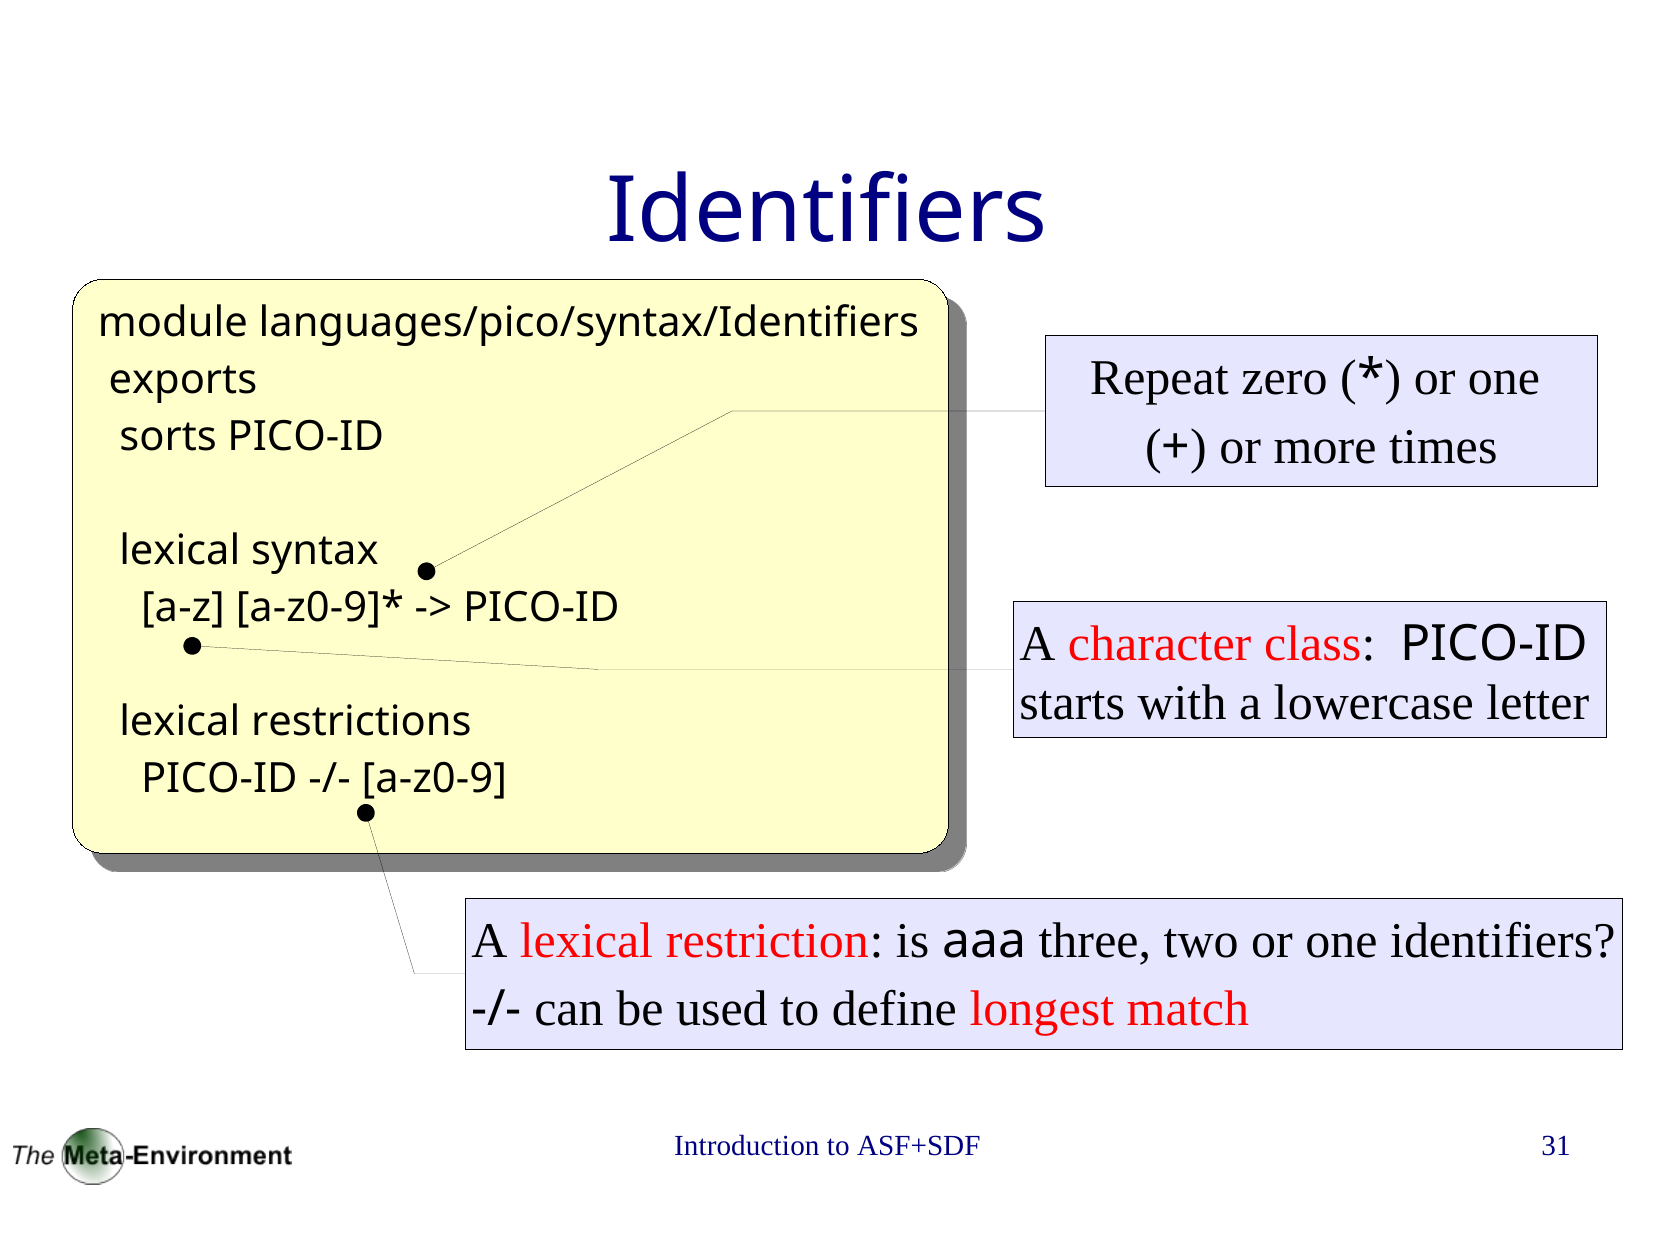

# Identifiers
module languages/pico/syntax/Identifiers exports
 sorts PICO-ID
 lexical syntax
 [a-z] [a-z0-9]* -> PICO-ID
 lexical restrictions
 PICO-ID -/- [a-z0-9]
31